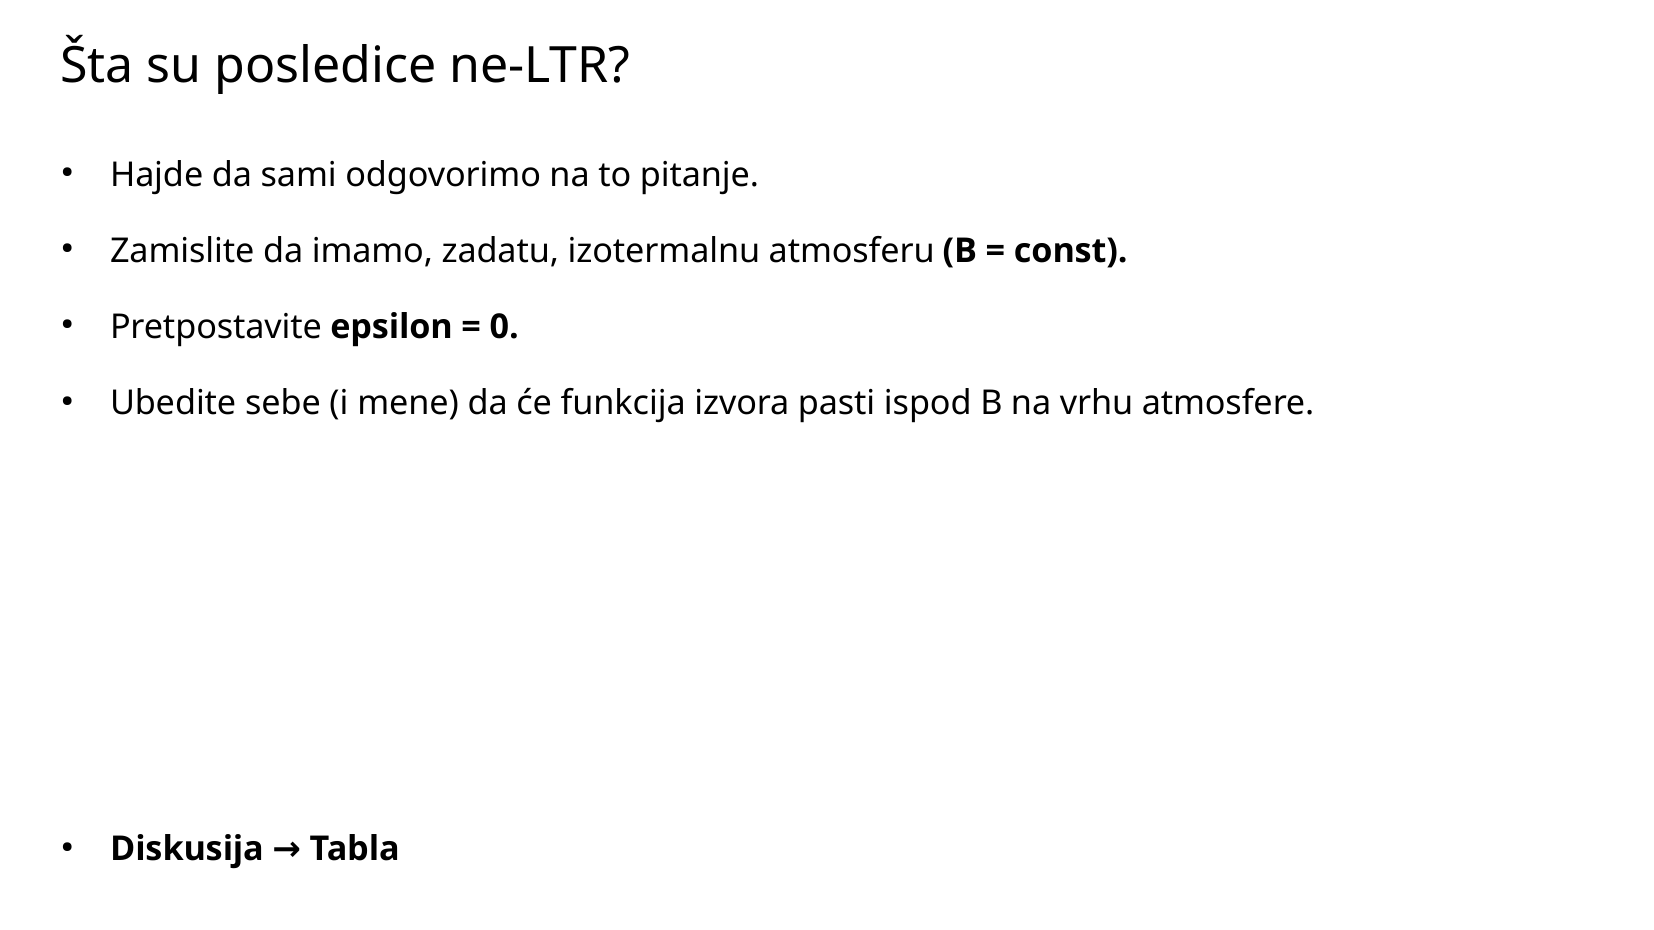

# Šta su posledice ne-LTR?
Hajde da sami odgovorimo na to pitanje.
Zamislite da imamo, zadatu, izotermalnu atmosferu (B = const).
Pretpostavite epsilon = 0.
Ubedite sebe (i mene) da će funkcija izvora pasti ispod B na vrhu atmosfere.
Diskusija → Tabla